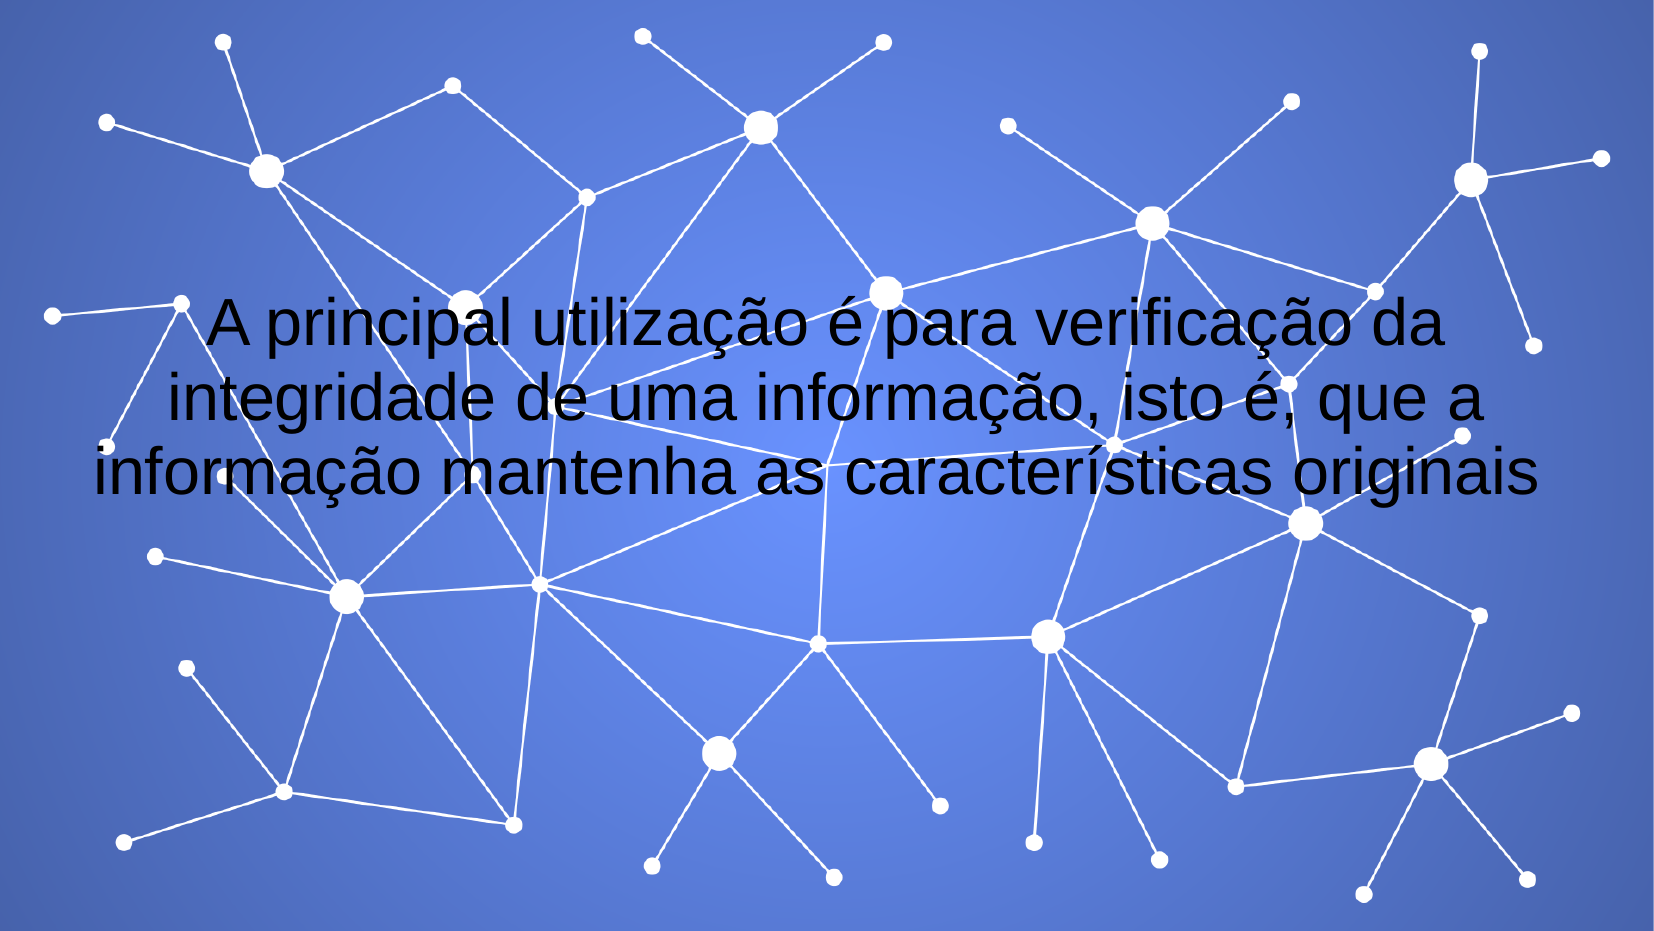

# A principal utilização é para verificação da integridade de uma informação, isto é, que a informação mantenha as características originais